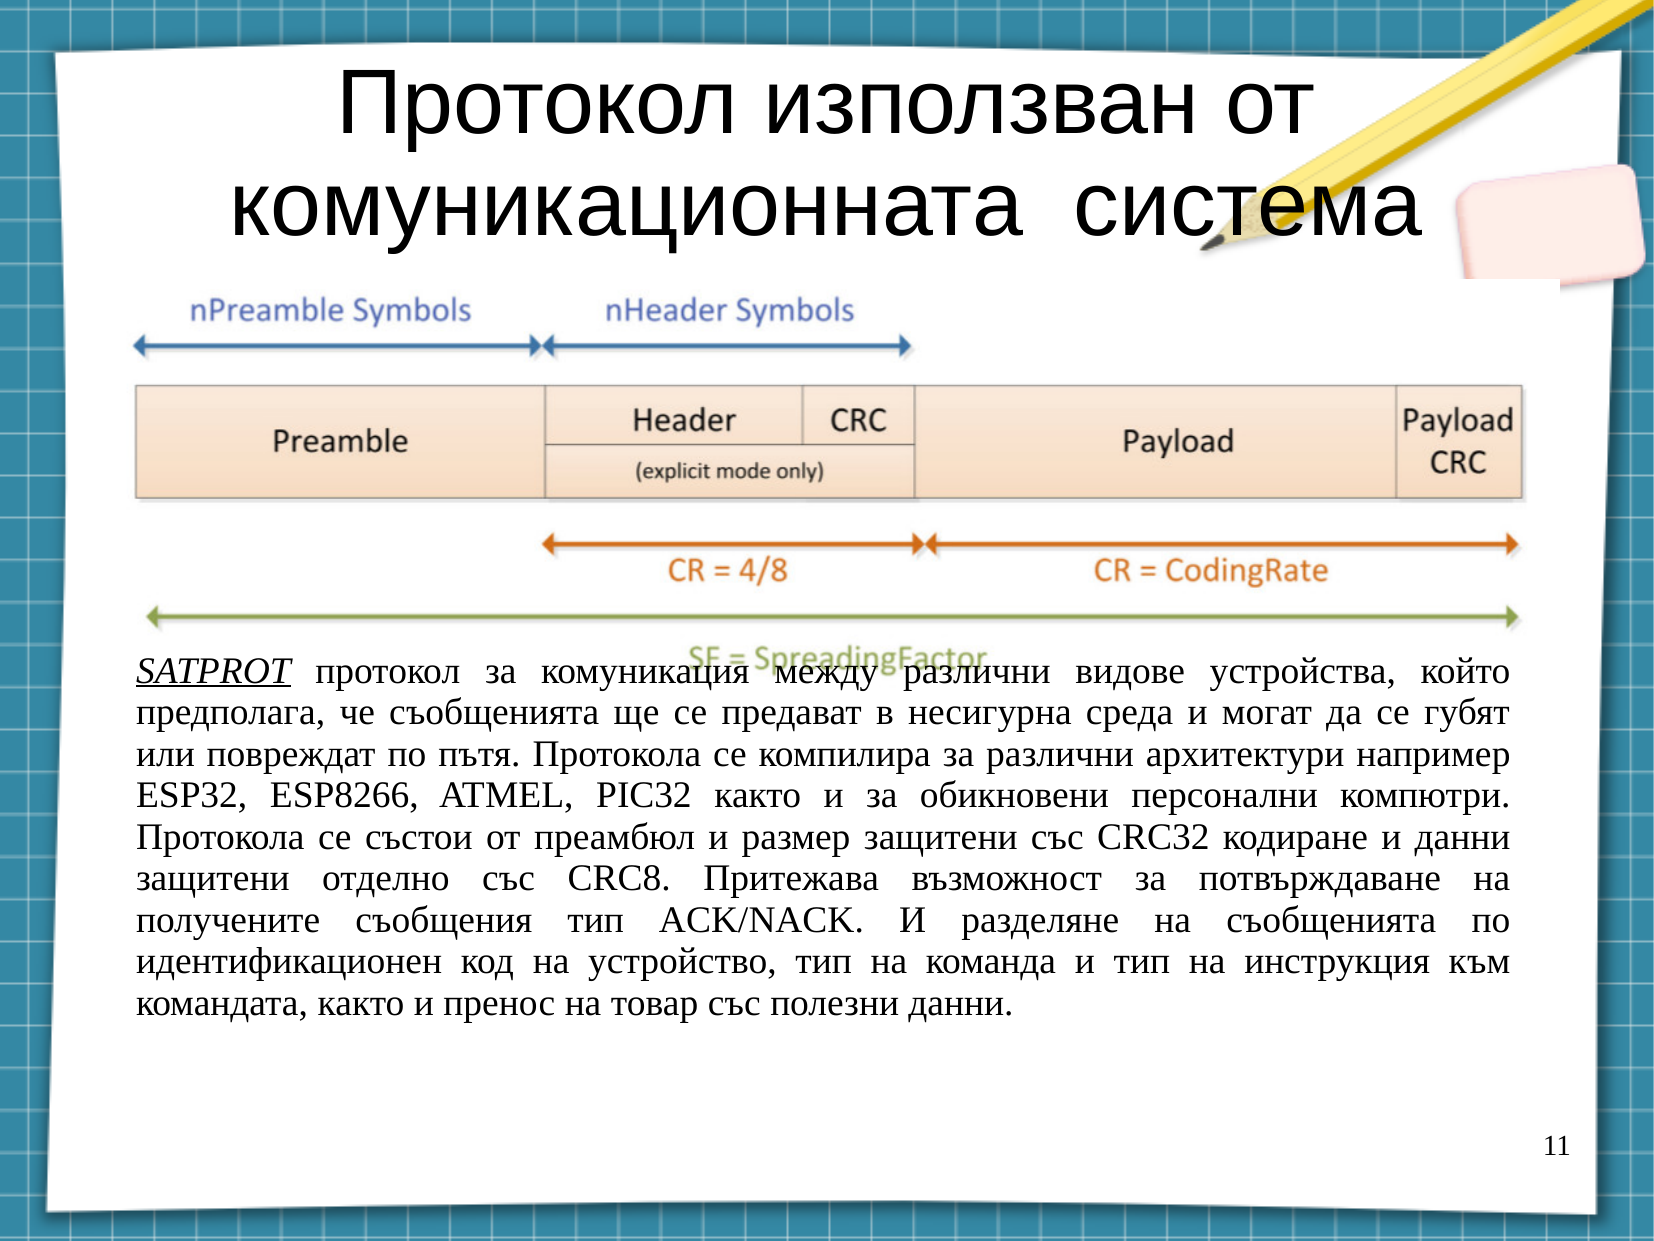

# Протокол използван от комуникационната система
SATPROT протокол за комуникация между различни видове устройства, който предполага, че съобщенията ще се предават в несигурна среда и могат да се губят или повреждат по пътя. Протокола се компилира за различни архитектури например ESP32, ESP8266, ATMEL, PIC32 както и за обикновени персонални компютри. Протокола се състои от преамбюл и размер защитени със CRC32 кодиране и данни защитени отделно със CRC8. Притежава възможност за потвърждаване на получените съобщения тип ACK/NACK. И разделяне на съобщенията по идентификационен код на устройство, тип на команда и тип на инструкция към командата, както и пренос на товар със полезни данни.
11